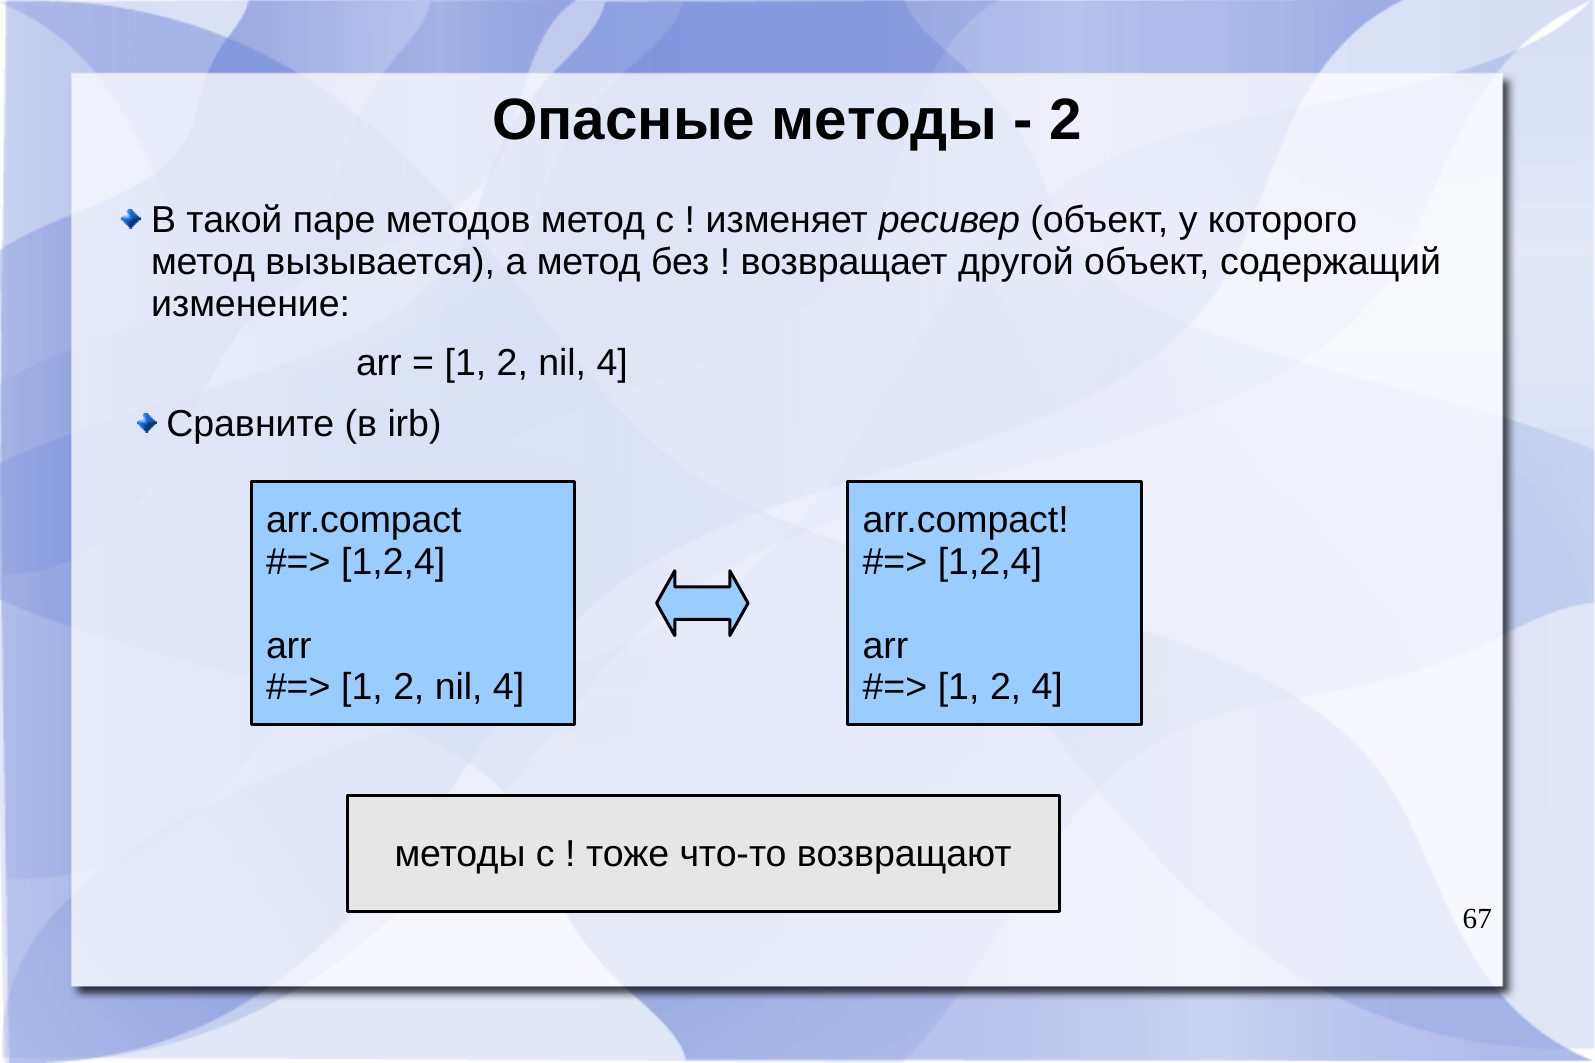

# Опасные методы - 2
 В такой паре методов метод с ! изменяет ресивер (объект, у которого
 метод вызывается), а метод без ! возвращает другой объект, содержащий
 изменение:
arr = [1, 2, nil, 4]
 Сравните (в irb)
arr.compact
#=> [1,2,4]
arr
#=> [1, 2, nil, 4]
arr.compact!
#=> [1,2,4]
arr
#=> [1, 2, 4]
методы с ! тоже что-то возвращают
67